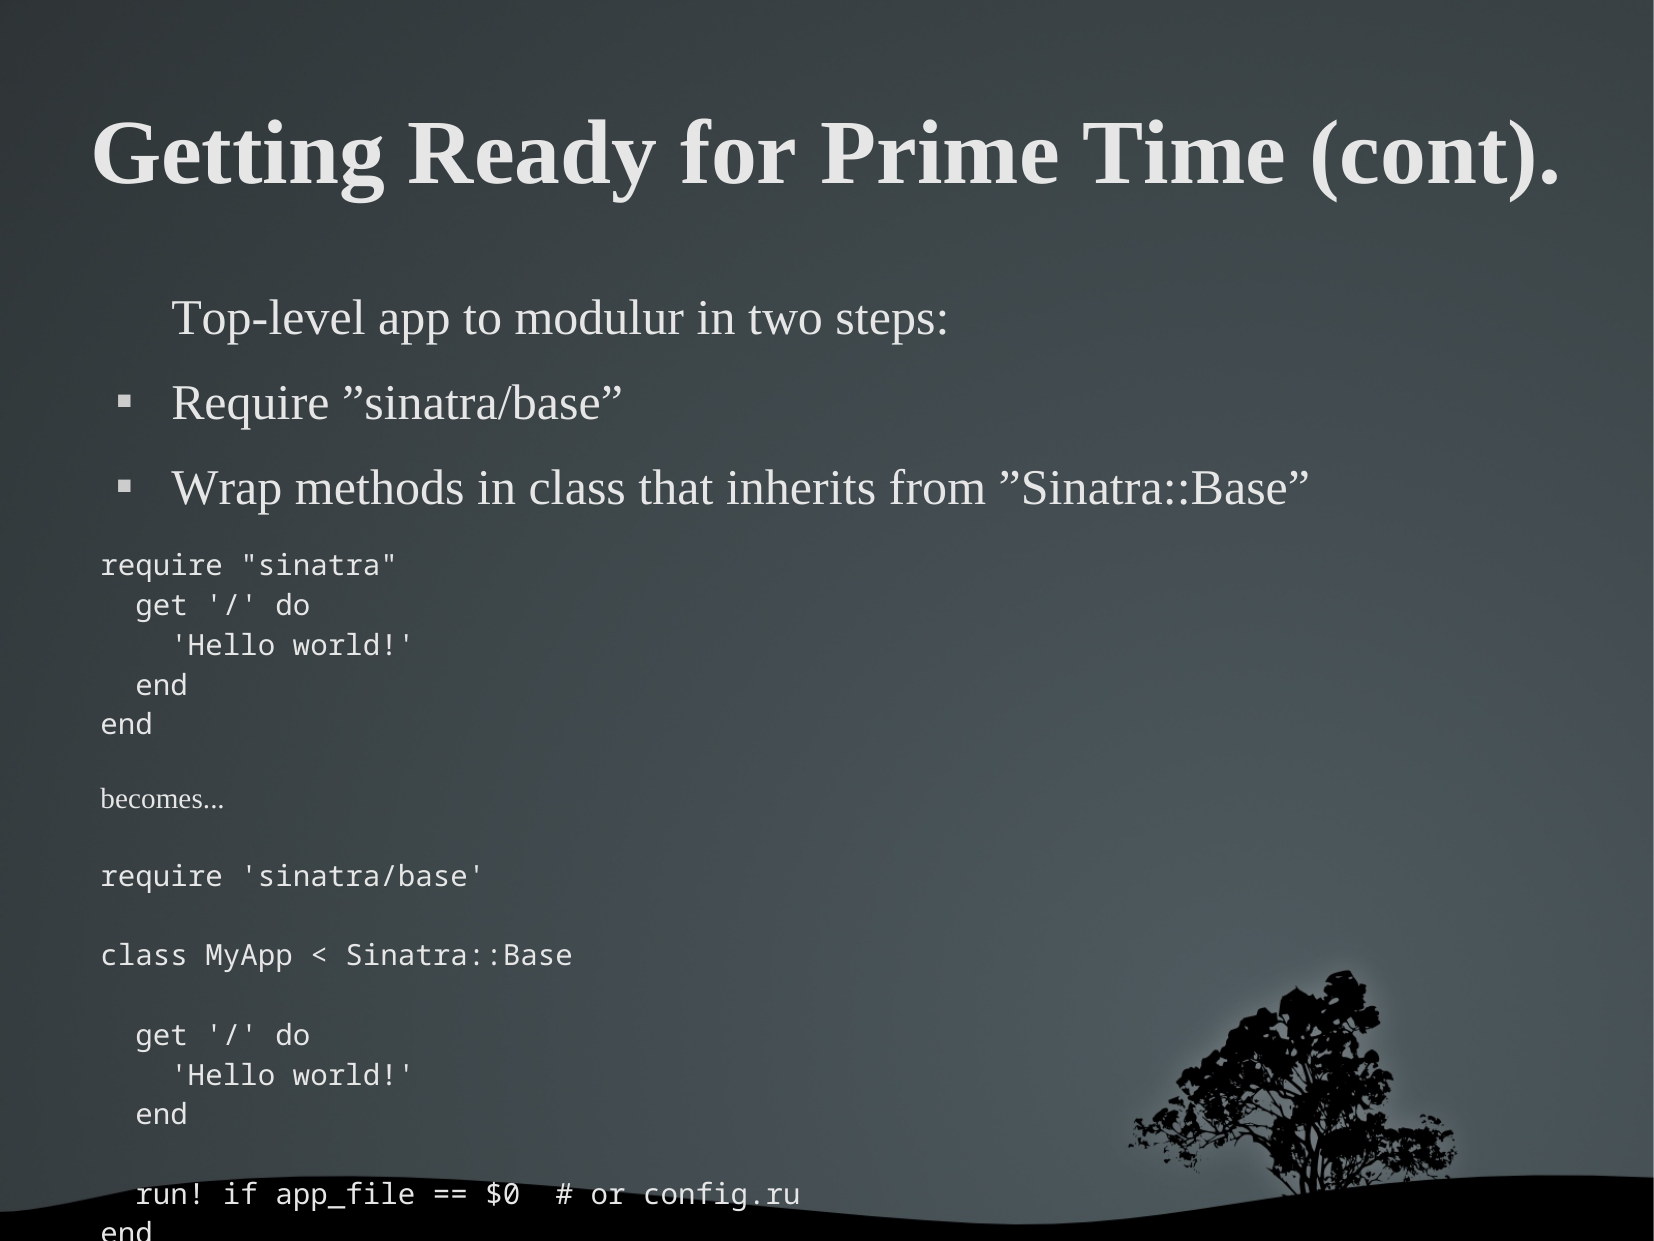

# Getting Ready for Prime Time (cont).
Top-level app to modulur in two steps:
Require ”sinatra/base”
Wrap methods in class that inherits from ”Sinatra::Base”
require "sinatra"
 get '/' do
 'Hello world!'
 end
end
becomes...
require 'sinatra/base'
class MyApp < Sinatra::Base
 get '/' do
 'Hello world!'
 end
 run! if app_file == $0 # or config.ru
end